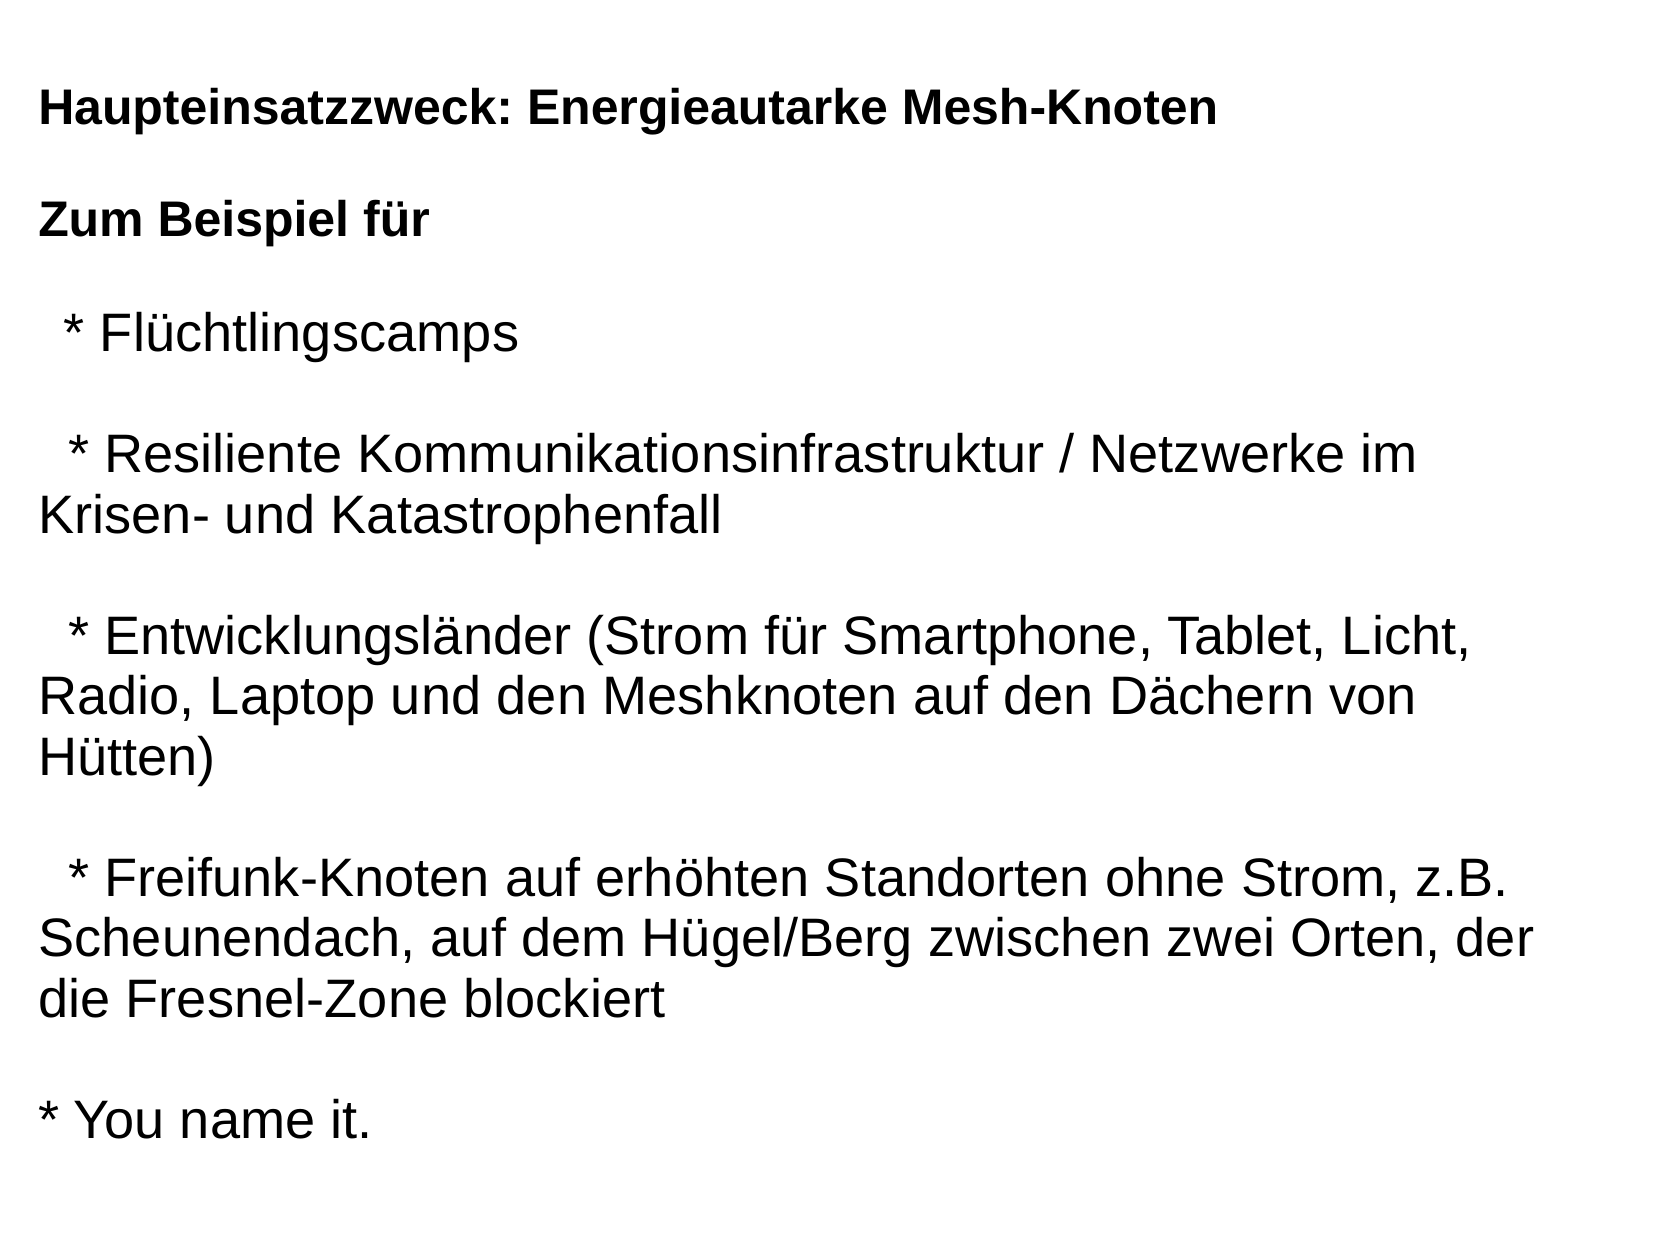

Haupteinsatzzweck: Energieautarke Mesh-Knoten
Zum Beispiel für
 * Flüchtlingscamps
 * Resiliente Kommunikationsinfrastruktur / Netzwerke im Krisen- und Katastrophenfall
 * Entwicklungsländer (Strom für Smartphone, Tablet, Licht, Radio, Laptop und den Meshknoten auf den Dächern von Hütten)
 * Freifunk-Knoten auf erhöhten Standorten ohne Strom, z.B. Scheunendach, auf dem Hügel/Berg zwischen zwei Orten, der die Fresnel-Zone blockiert
* You name it.